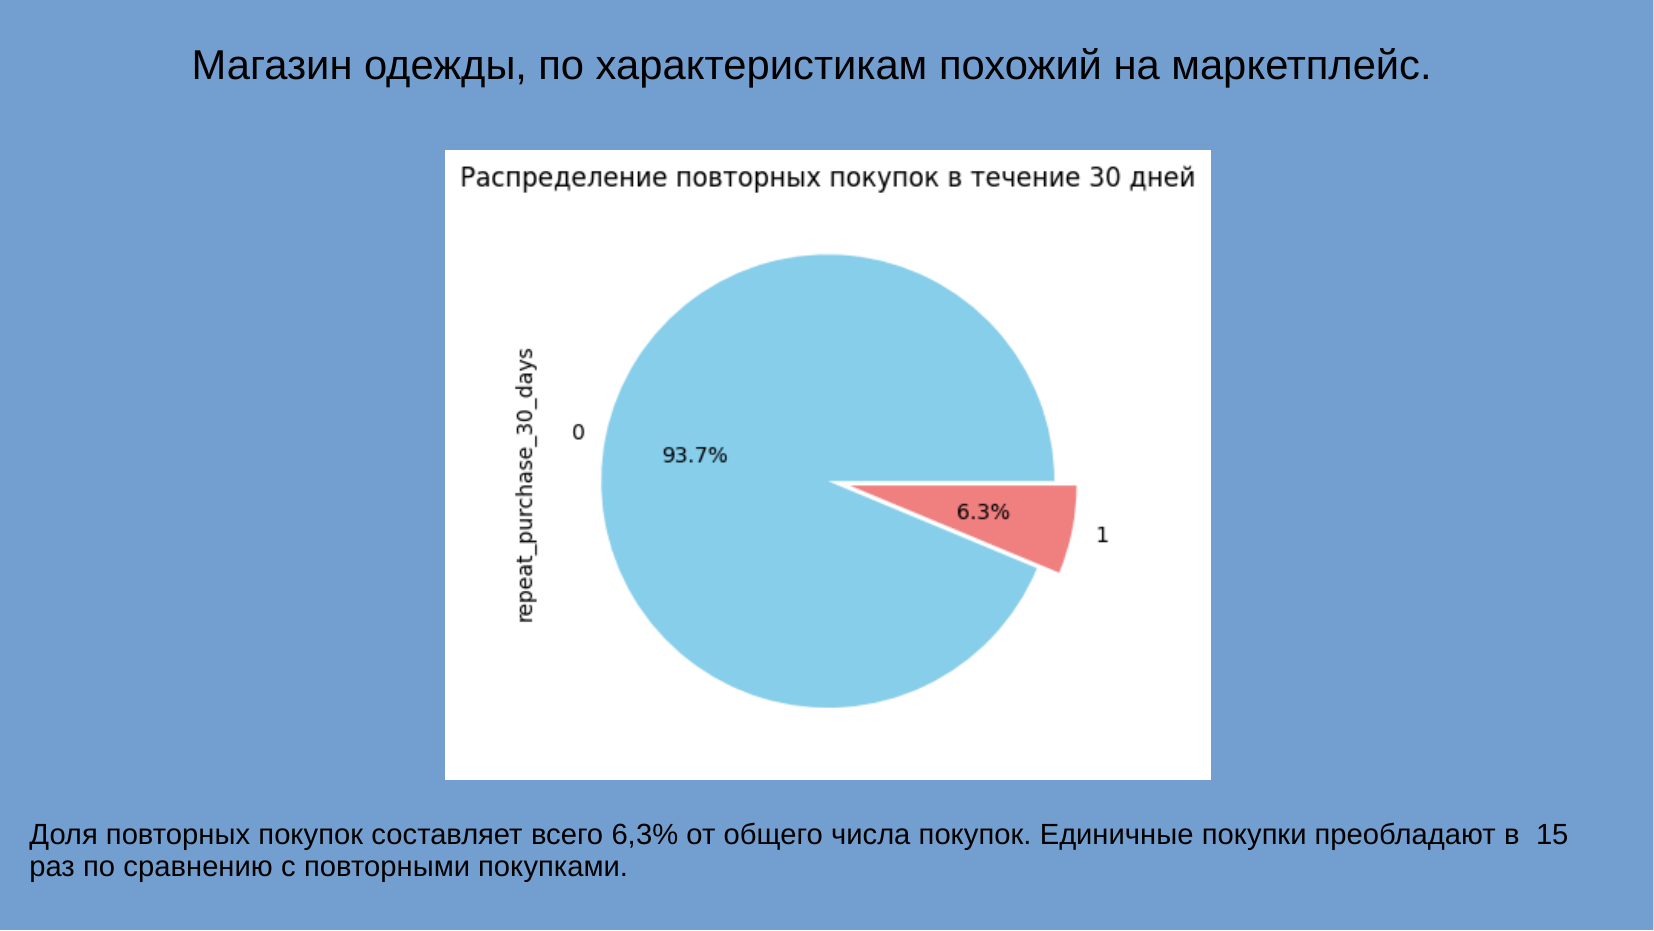

# Магазин одежды, по характеристикам похожий на маркетплейс.
Доля повторных покупок составляет всего 6,3% от общего числа покупок. Единичные покупки преобладают в 15 раз по сравнению с повторными покупками.
2